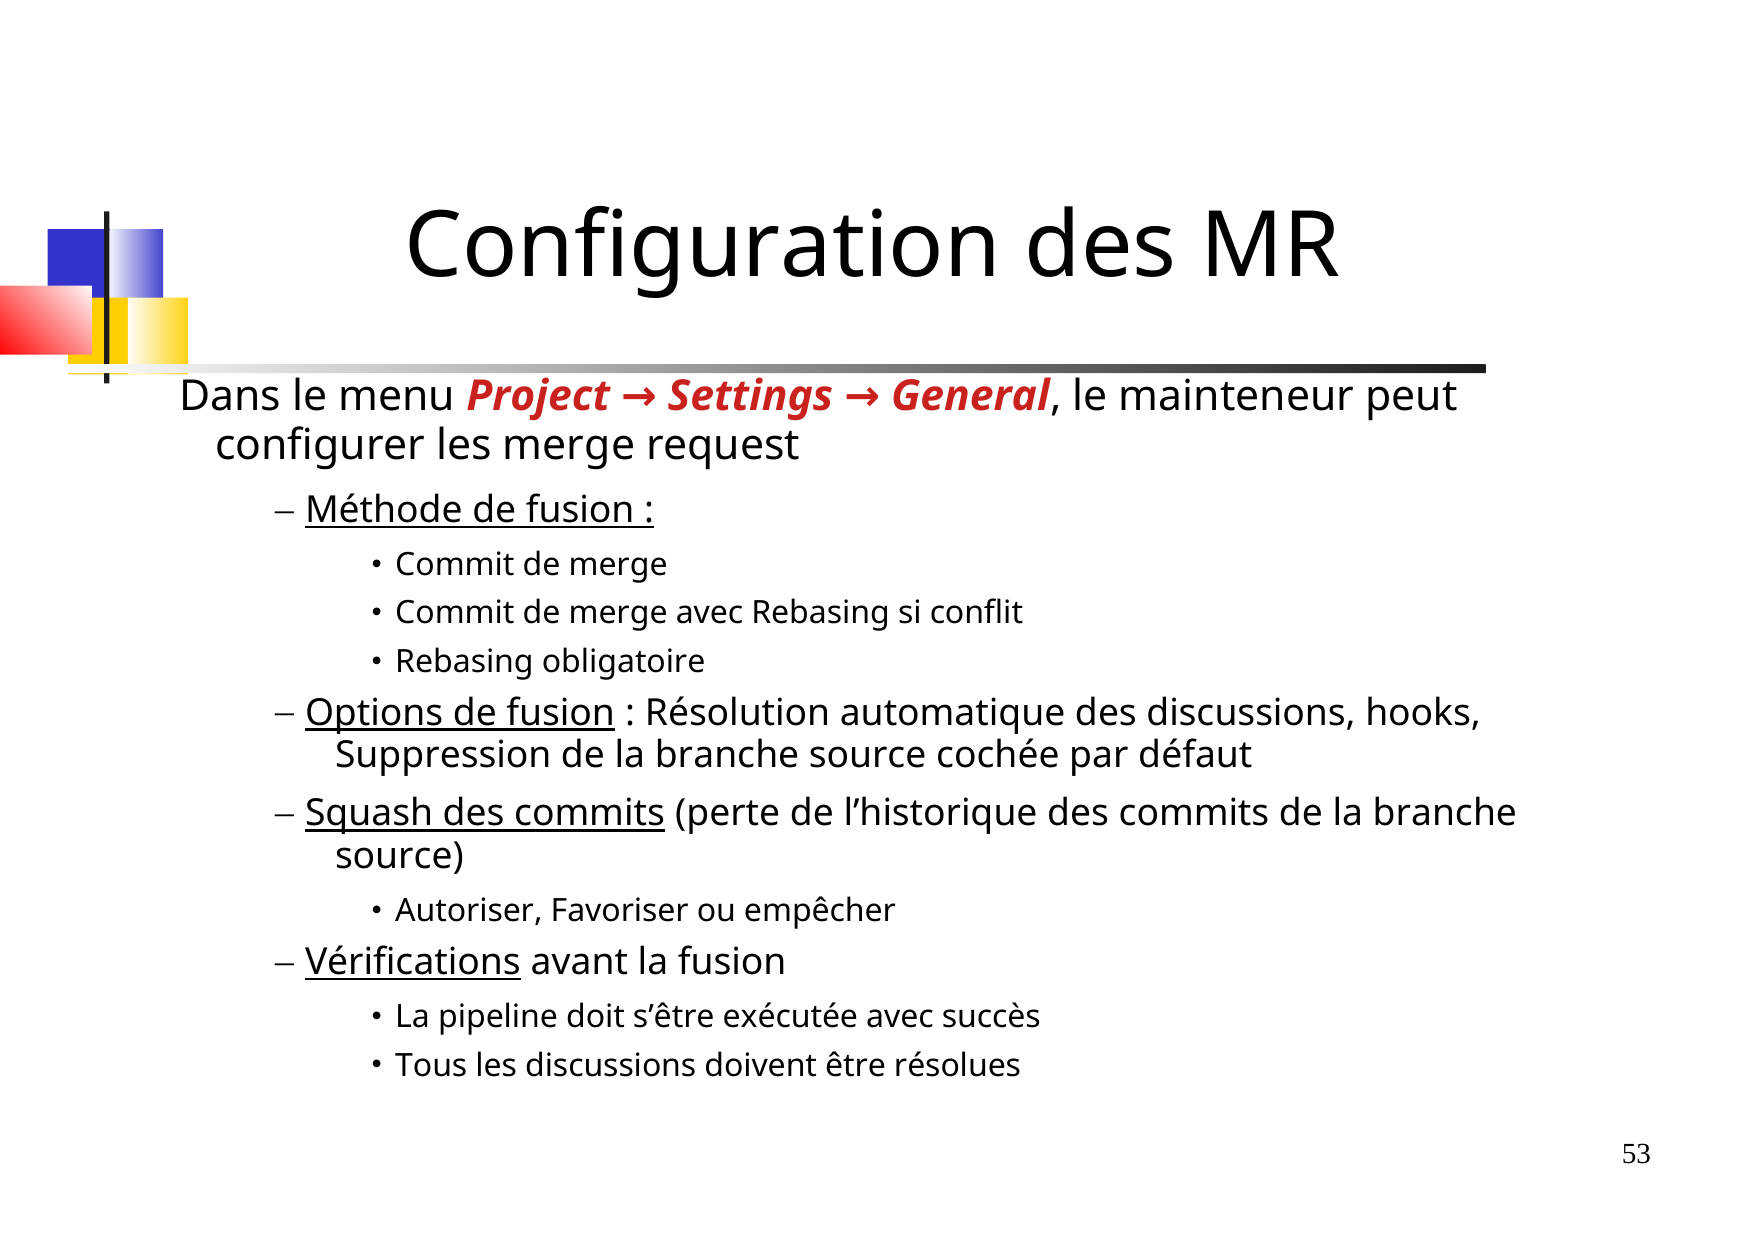

# Configuration des MR
Dans le menu Project → Settings → General, le mainteneur peut configurer les merge request
Méthode de fusion :
Commit de merge
Commit de merge avec Rebasing si conflit
Rebasing obligatoire
Options de fusion : Résolution automatique des discussions, hooks, Suppression de la branche source cochée par défaut
Squash des commits (perte de l’historique des commits de la branche source)
Autoriser, Favoriser ou empêcher
Vérifications avant la fusion
La pipeline doit s’être exécutée avec succès
Tous les discussions doivent être résolues